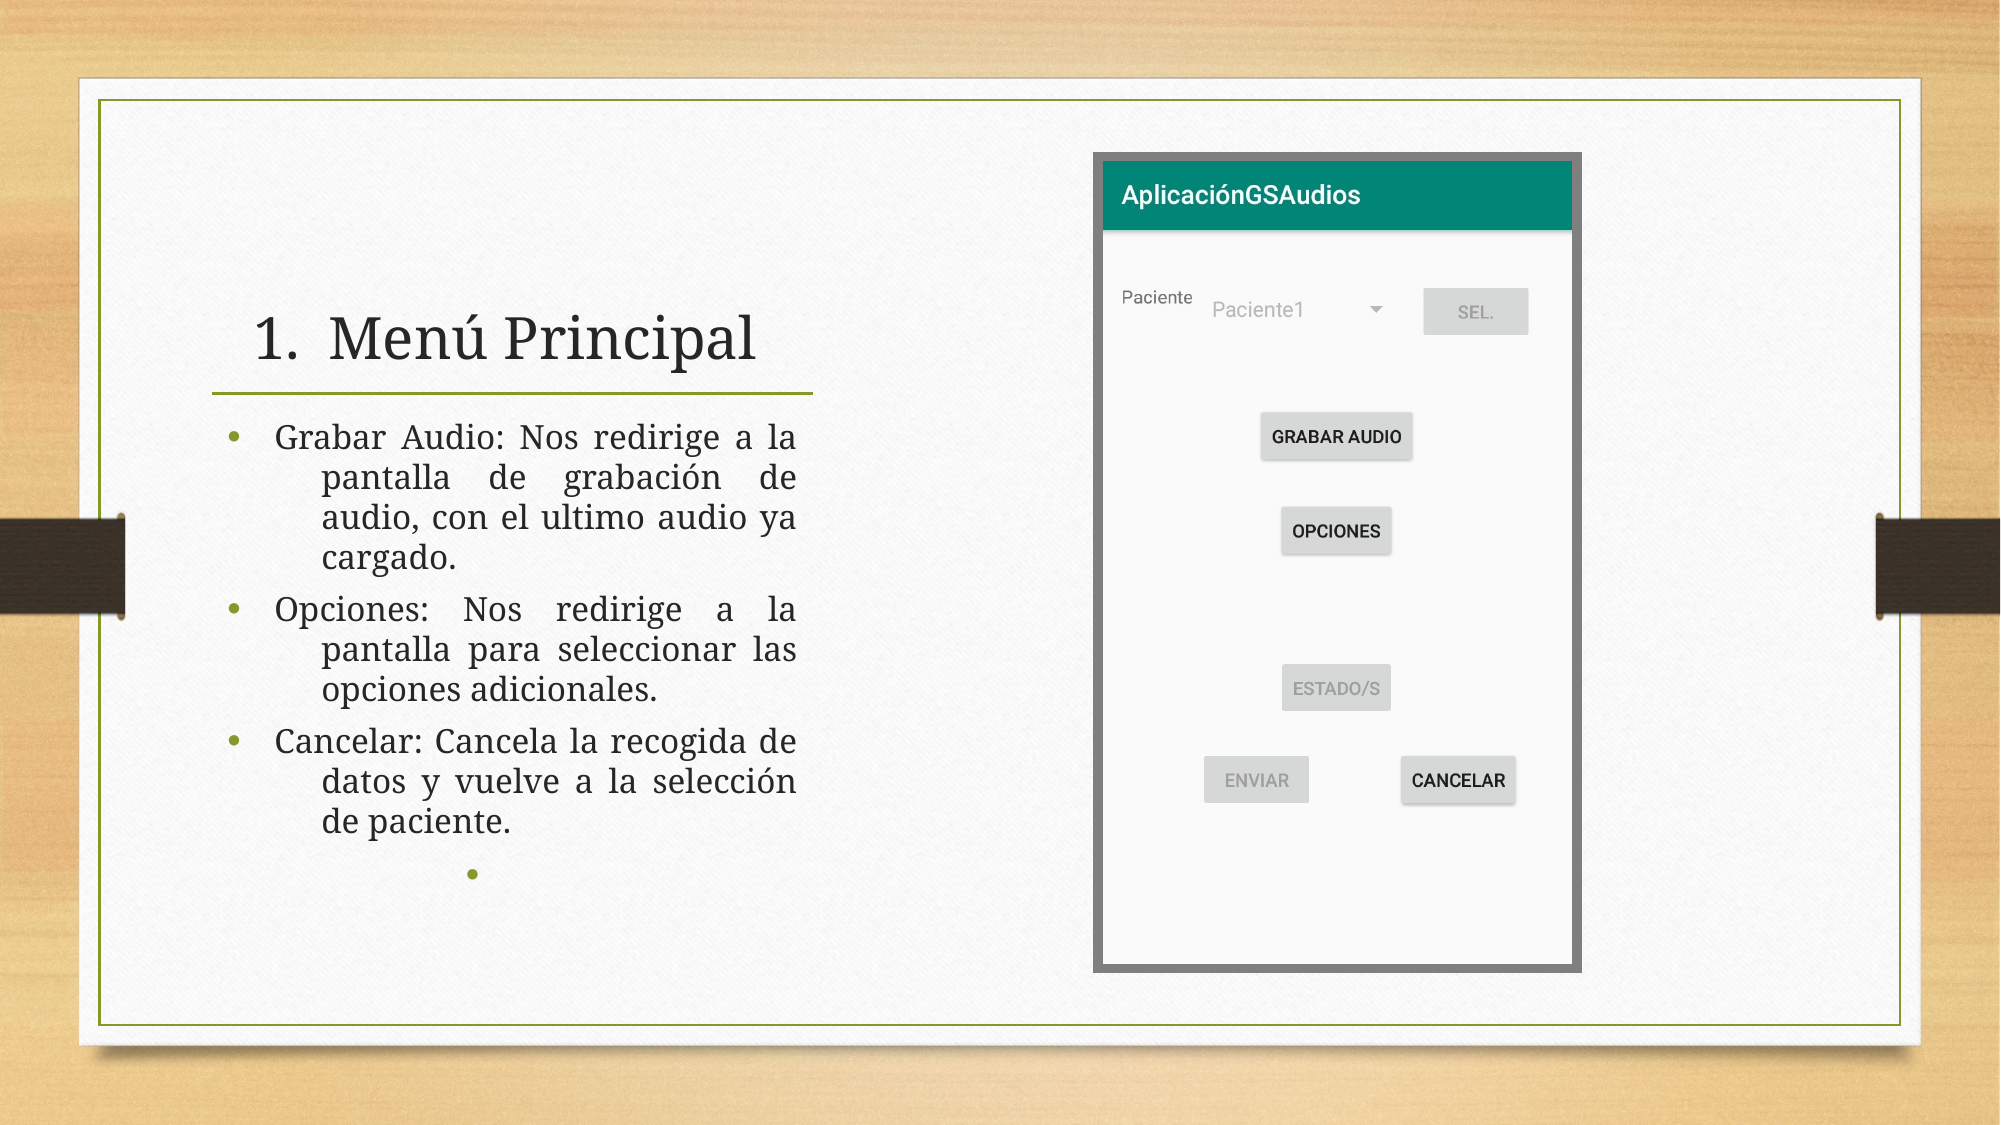

# 1.	Menú Principal
Grabar Audio: Nos redirige a la pantalla de grabación de audio, con el ultimo audio ya cargado.
Opciones: Nos redirige a la pantalla para seleccionar las opciones adicionales.
Cancelar: Cancela la recogida de datos y vuelve a la selección de paciente.